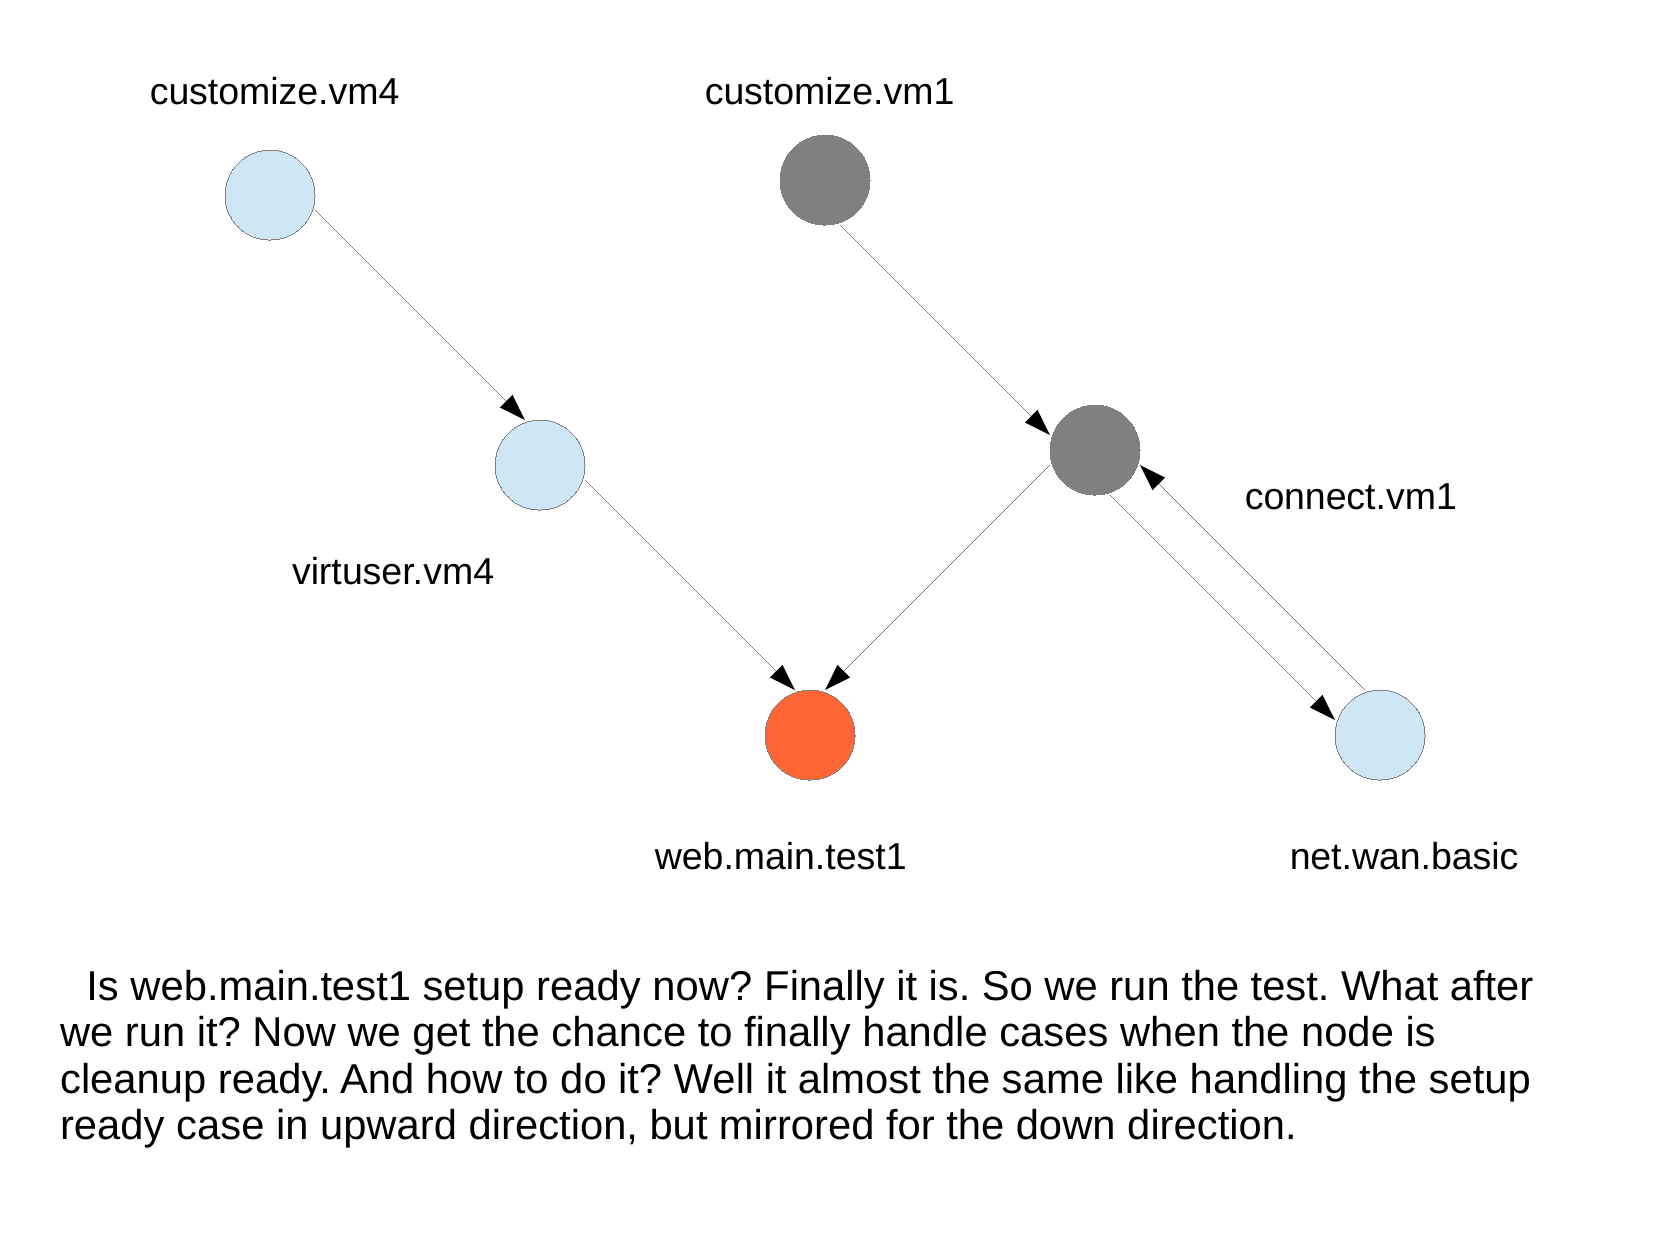

customize.vm4
customize.vm1
connect.vm1
virtuser.vm4
web.main.test1
net.wan.basic
 Is web.main.test1 setup ready now? Finally it is. So we run the test. What after we run it? Now we get the chance to finally handle cases when the node is cleanup ready. And how to do it? Well it almost the same like handling the setup ready case in upward direction, but mirrored for the down direction.